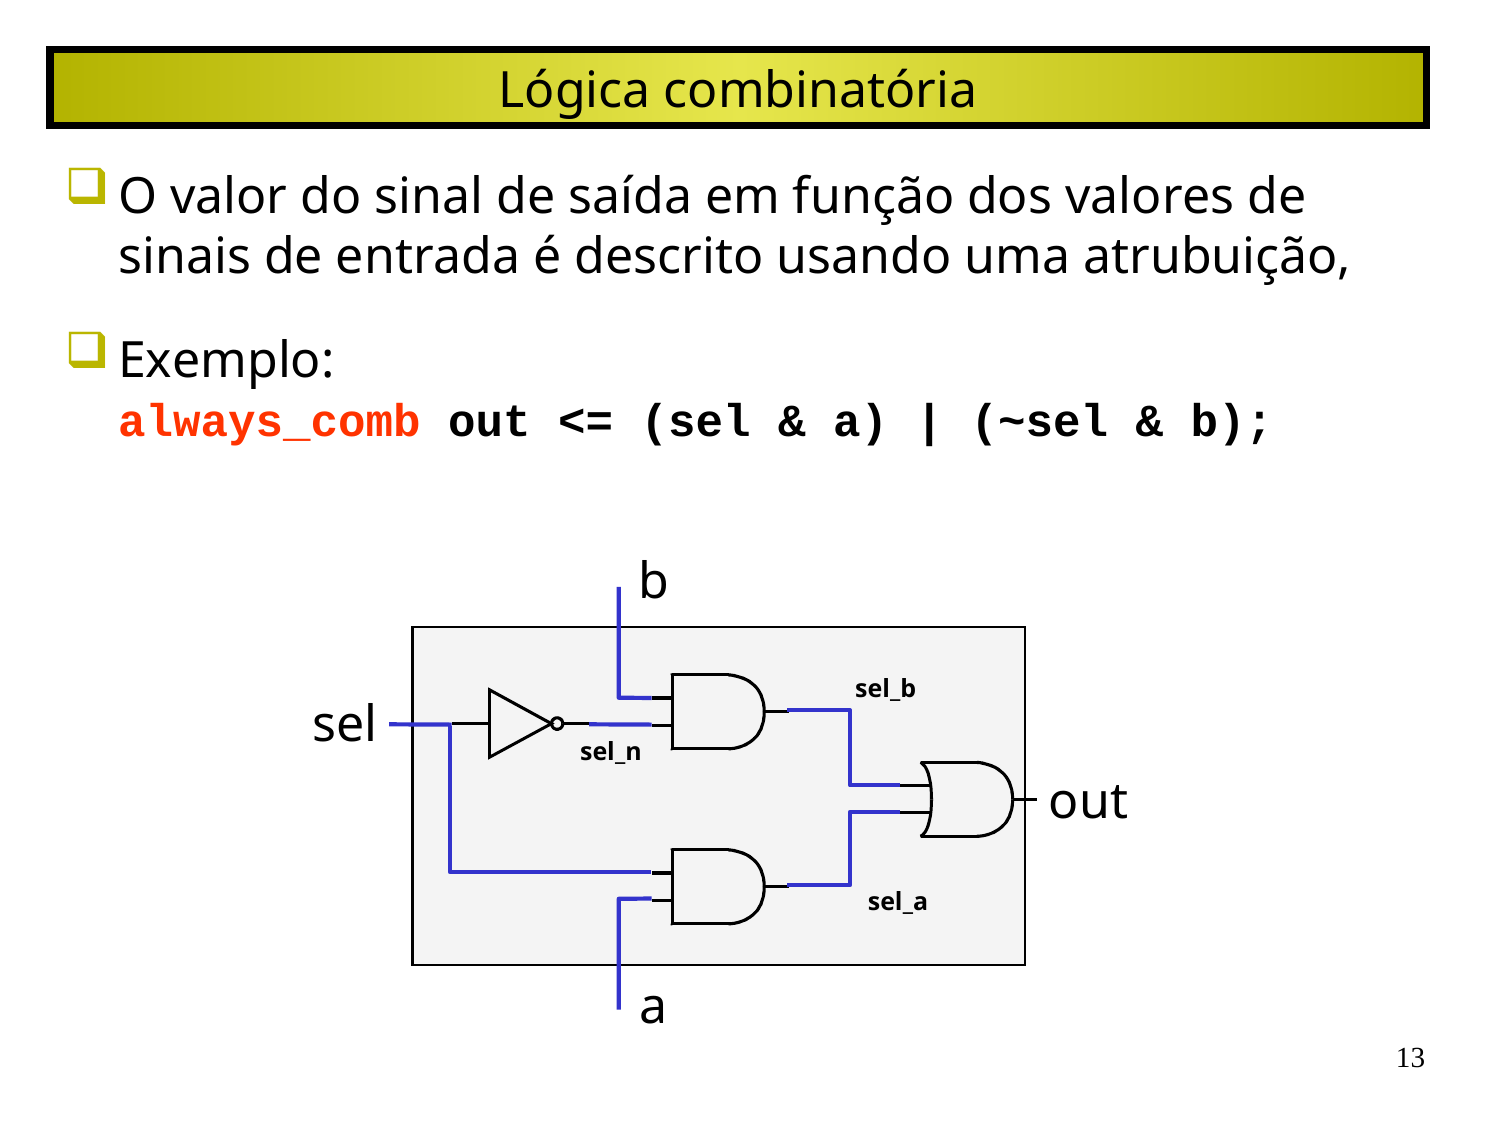

# Lógica combinatória
O valor do sinal de saída em função dos valores de sinais de entrada é descrito usando uma atrubuição,
Exemplo:
	always_comb out <= (sel & a) | (~sel & b);
b
sel_b
sel
sel_n
out
sel_a
a
13